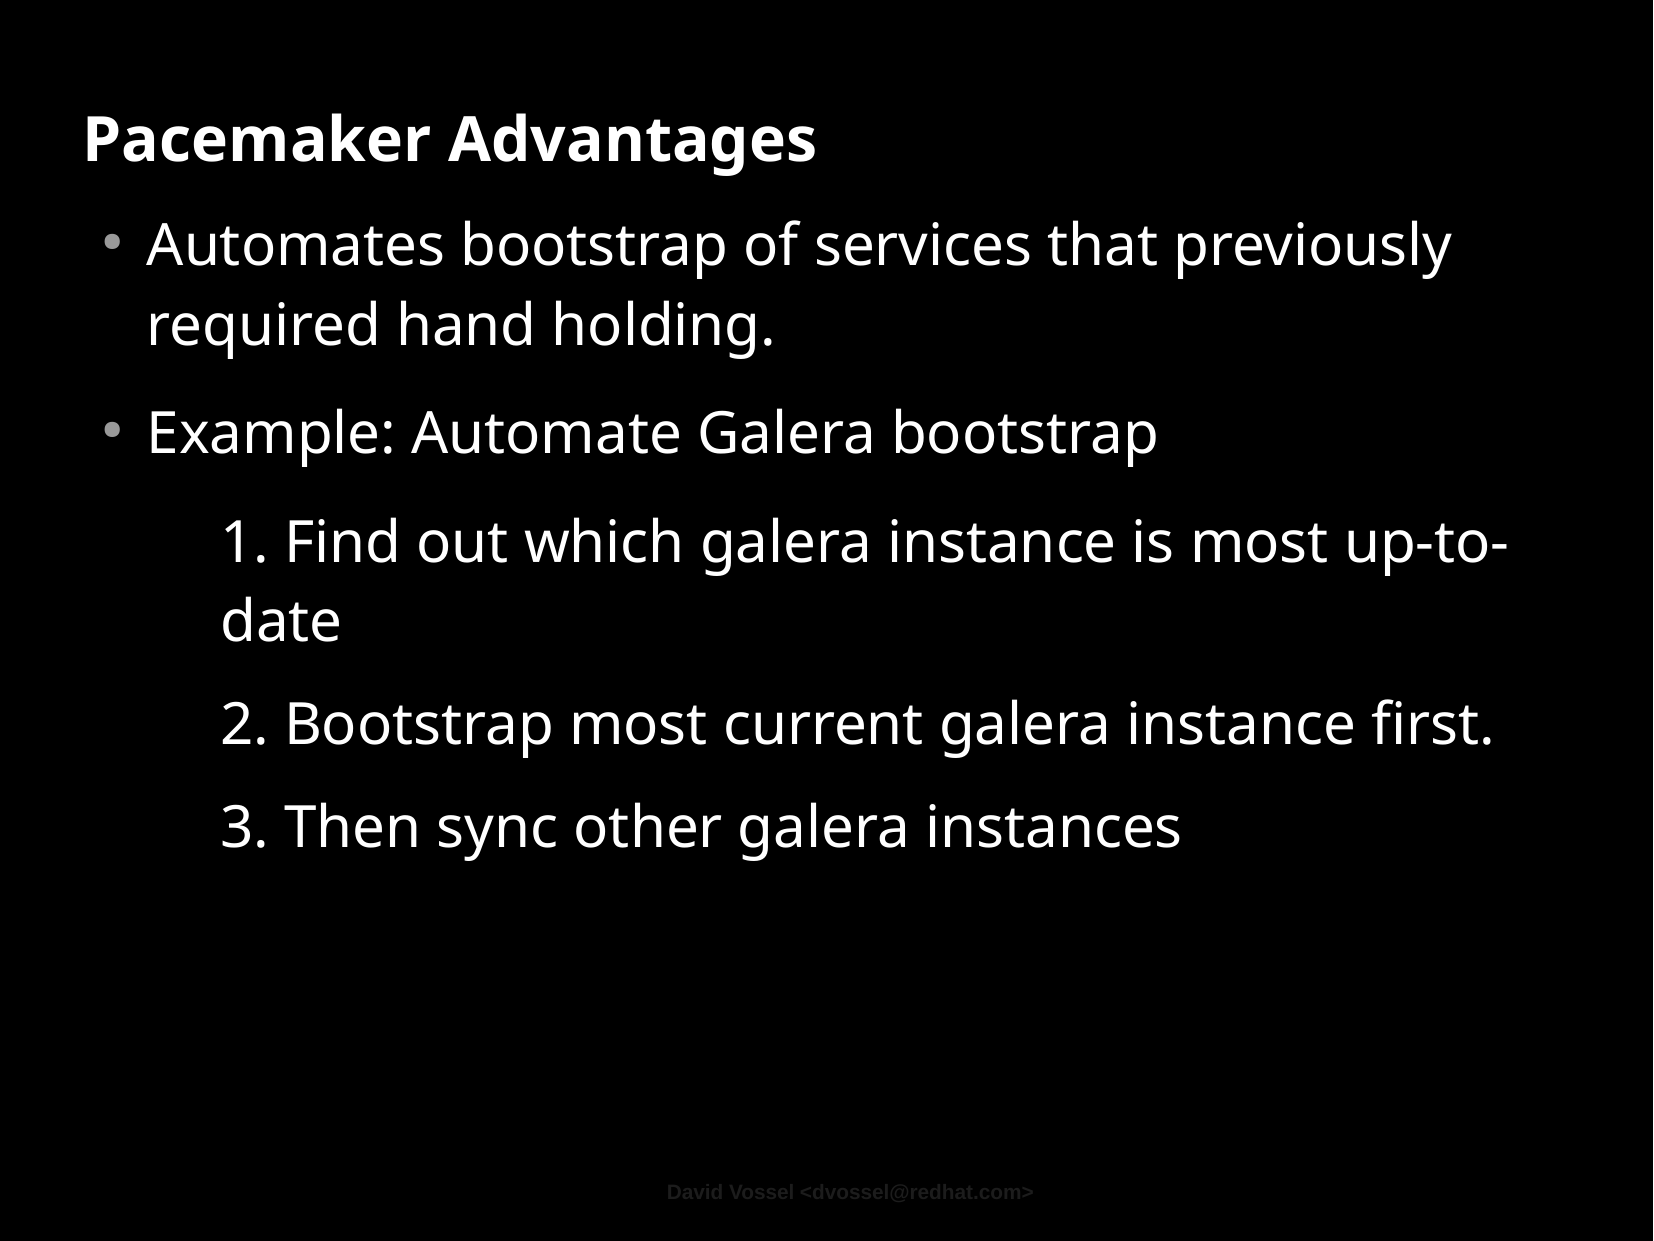

# Pacemaker Advantages
Automates bootstrap of services that previously required hand holding.
Example: Automate Galera bootstrap
1. Find out which galera instance is most up-to-date
2. Bootstrap most current galera instance first.
3. Then sync other galera instances